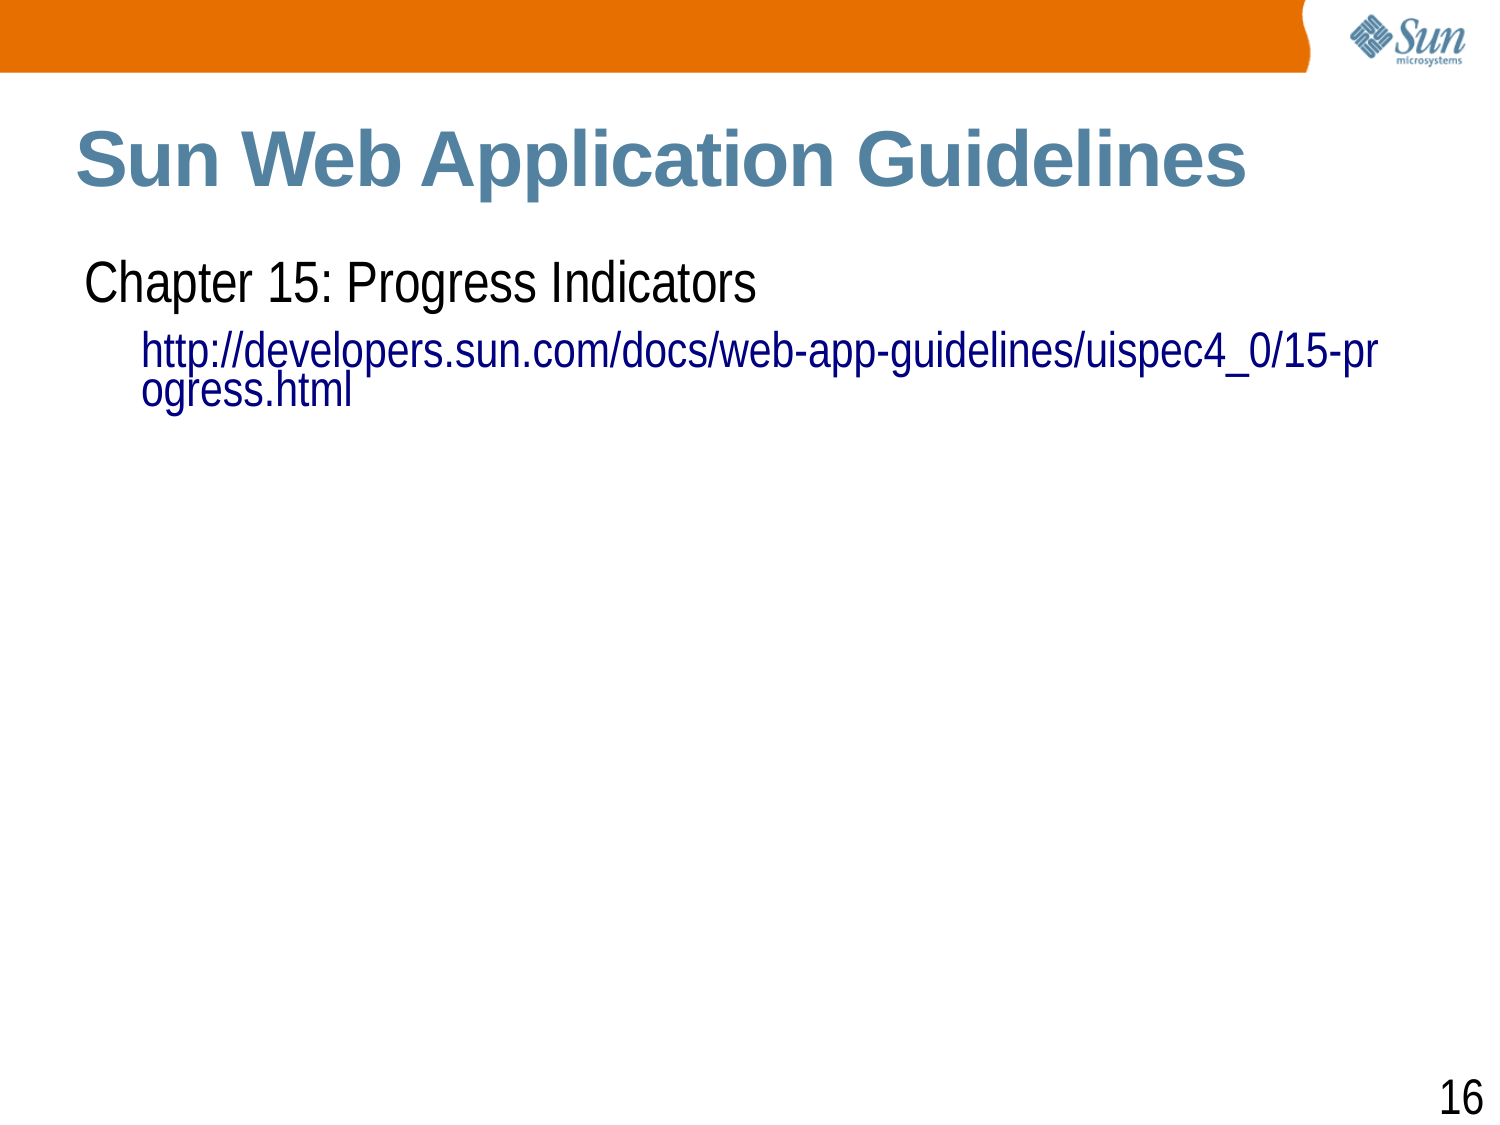

# Sun Web Application Guidelines
Chapter 15: Progress Indicators
http://developers.sun.com/docs/web-app-guidelines/uispec4_0/15-progress.html